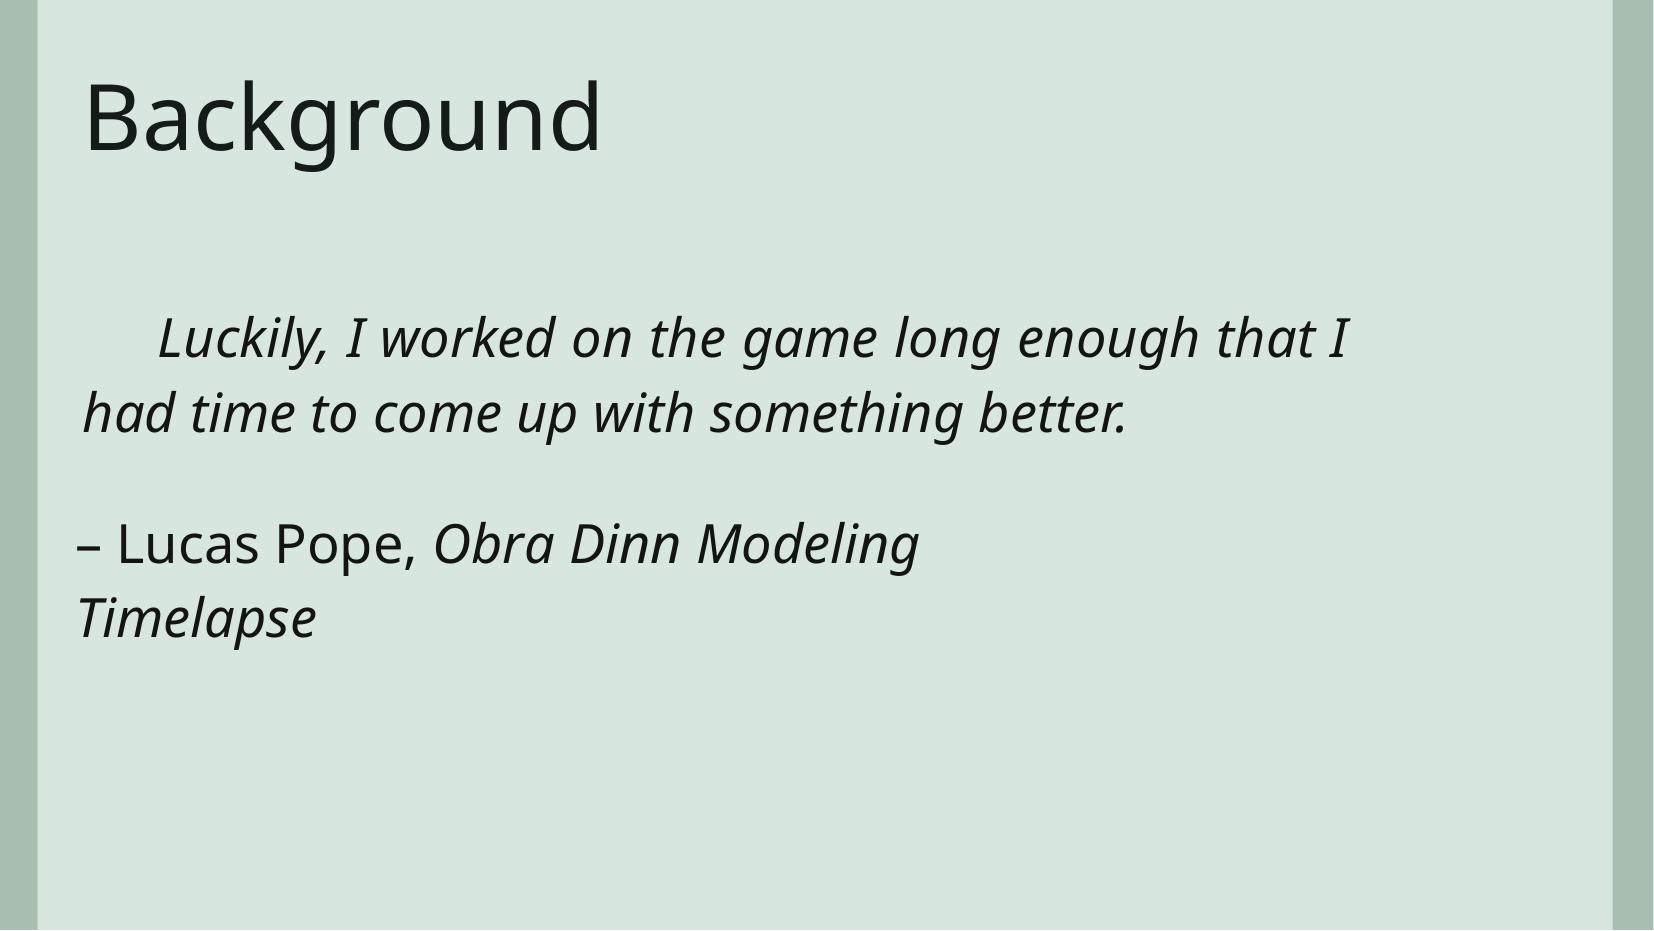

# Background
	Luckily, I worked on the game long enough that I had time to come up with something better.
– Lucas Pope, Obra Dinn Modeling Timelapse